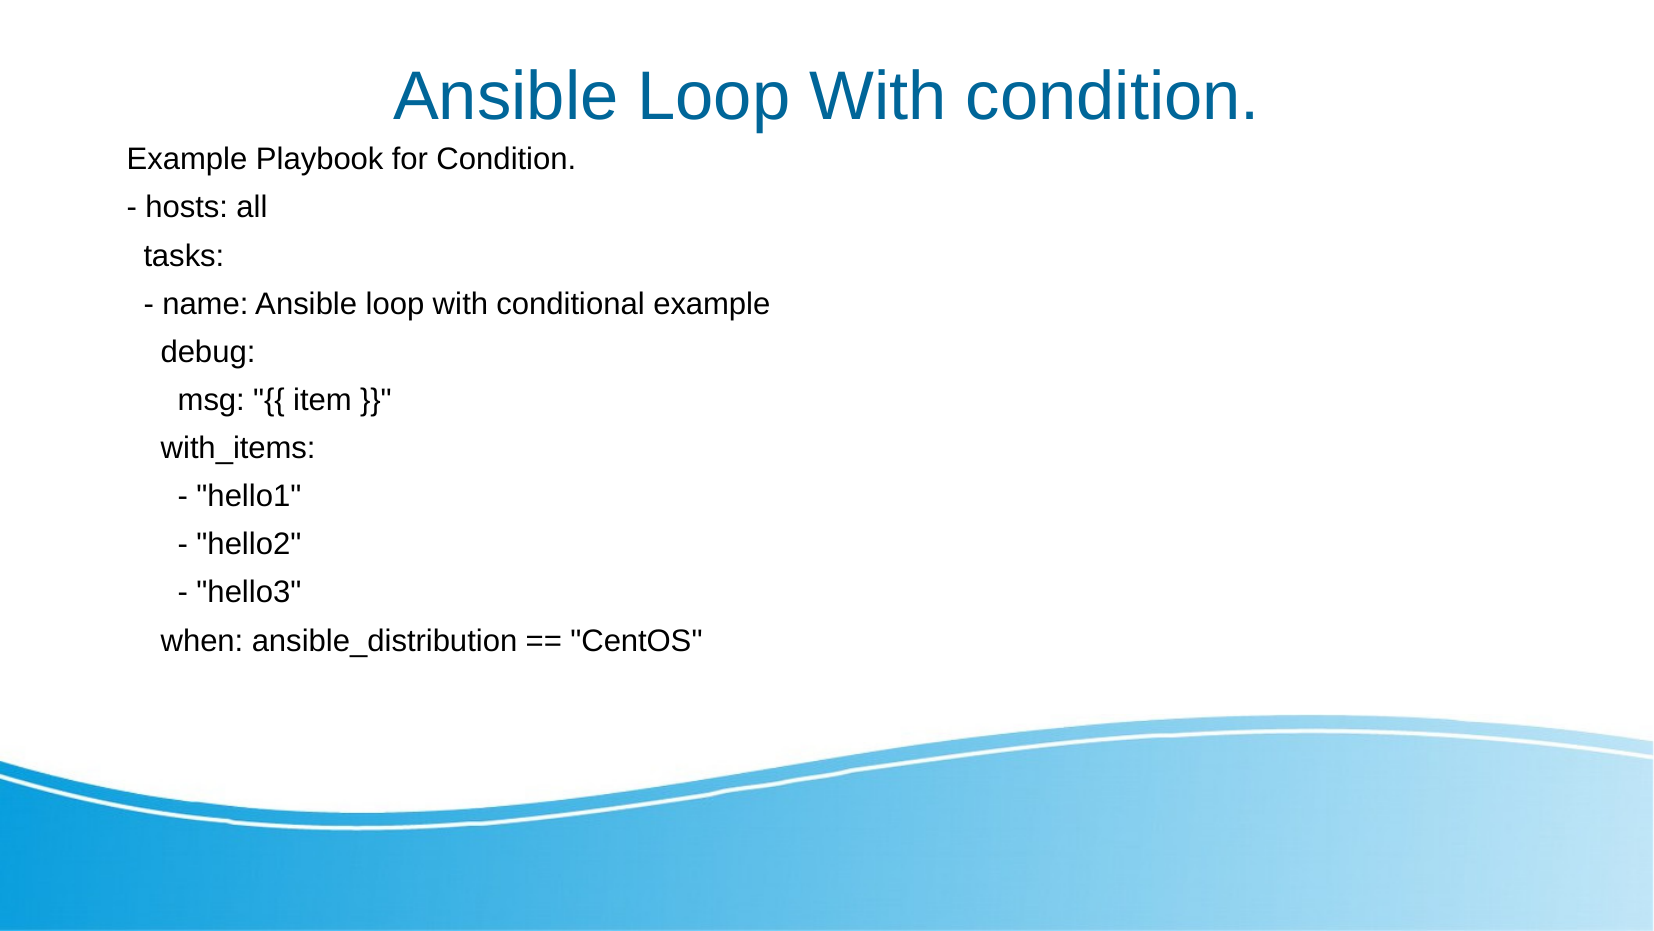

# Ansible Loop With condition.
Example Playbook for Condition.
- hosts: all
 tasks:
 - name: Ansible loop with conditional example
 debug:
 msg: "{{ item }}"
 with_items:
 - "hello1"
 - "hello2"
 - "hello3"
 when: ansible_distribution == "CentOS"